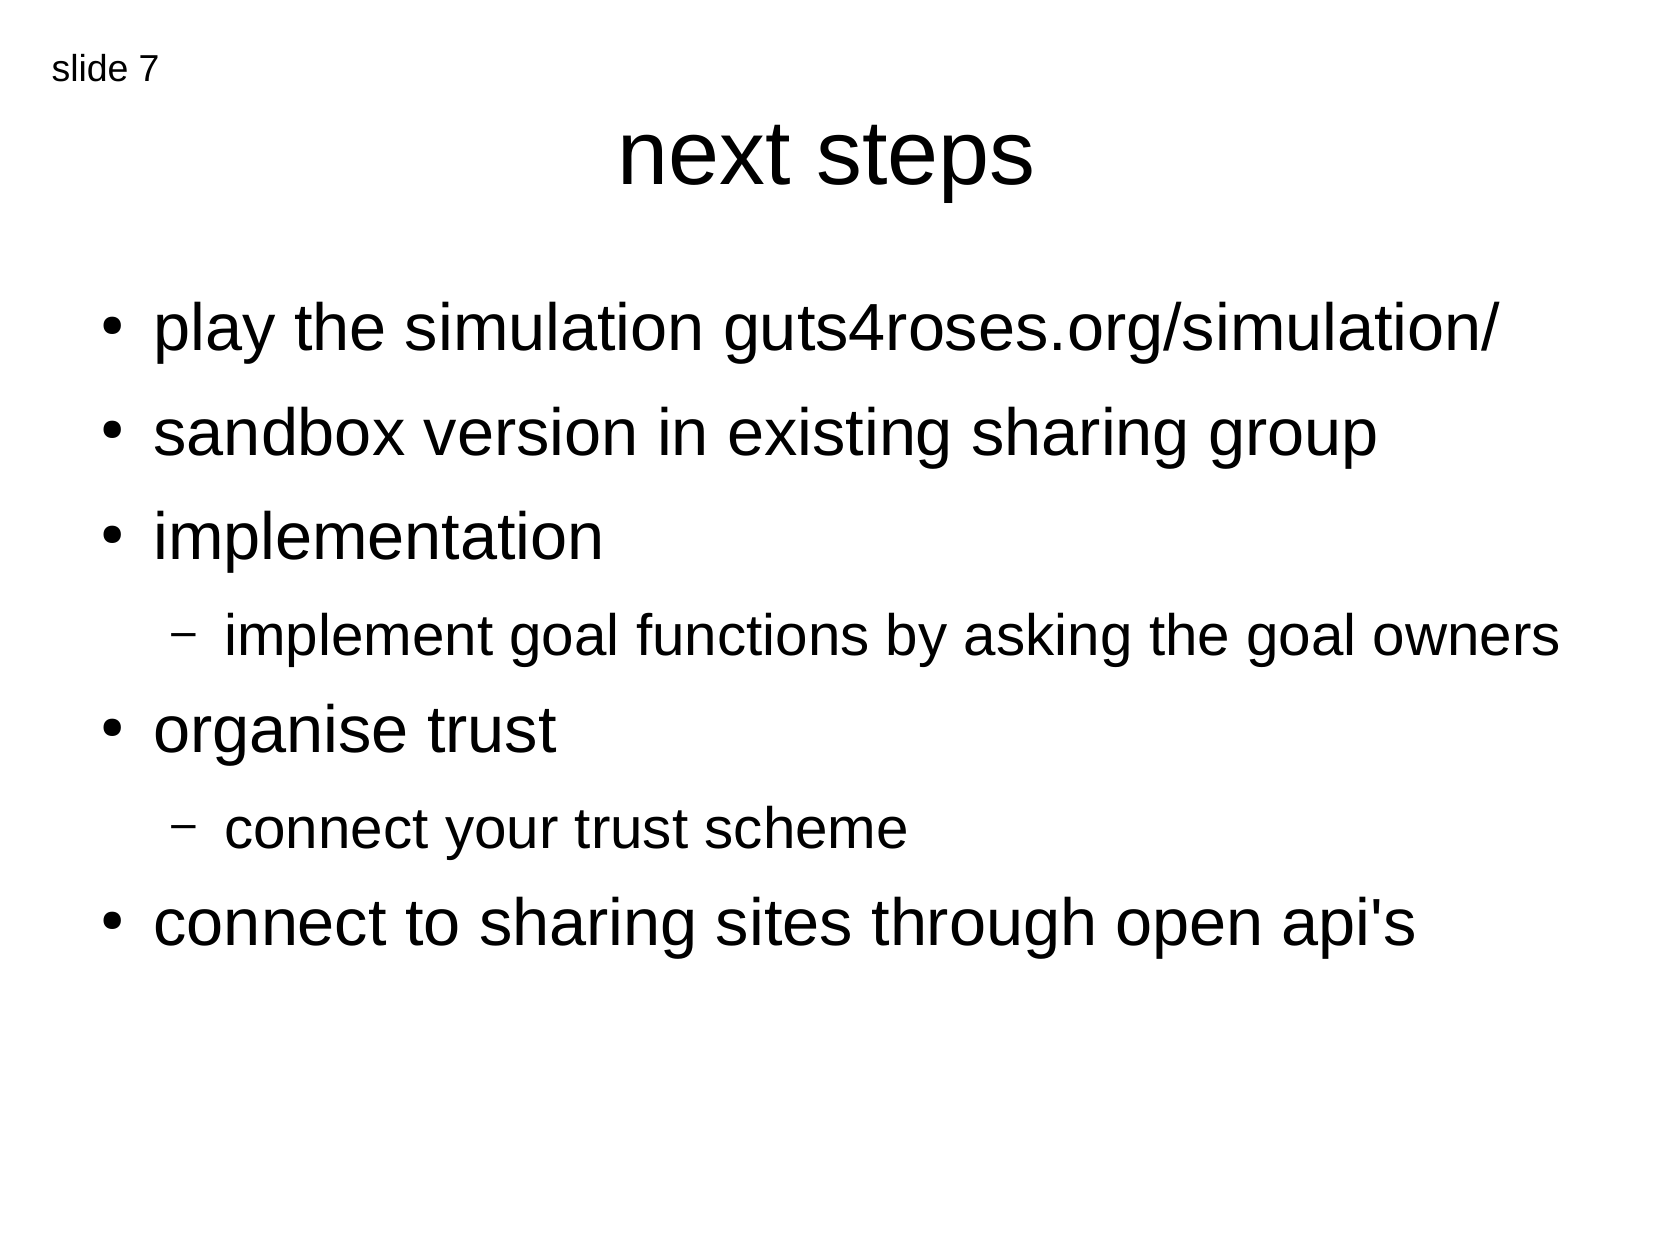

slide 7
# next steps
play the simulation guts4roses.org/simulation/
sandbox version in existing sharing group
implementation
implement goal functions by asking the goal owners
organise trust
connect your trust scheme
connect to sharing sites through open api's